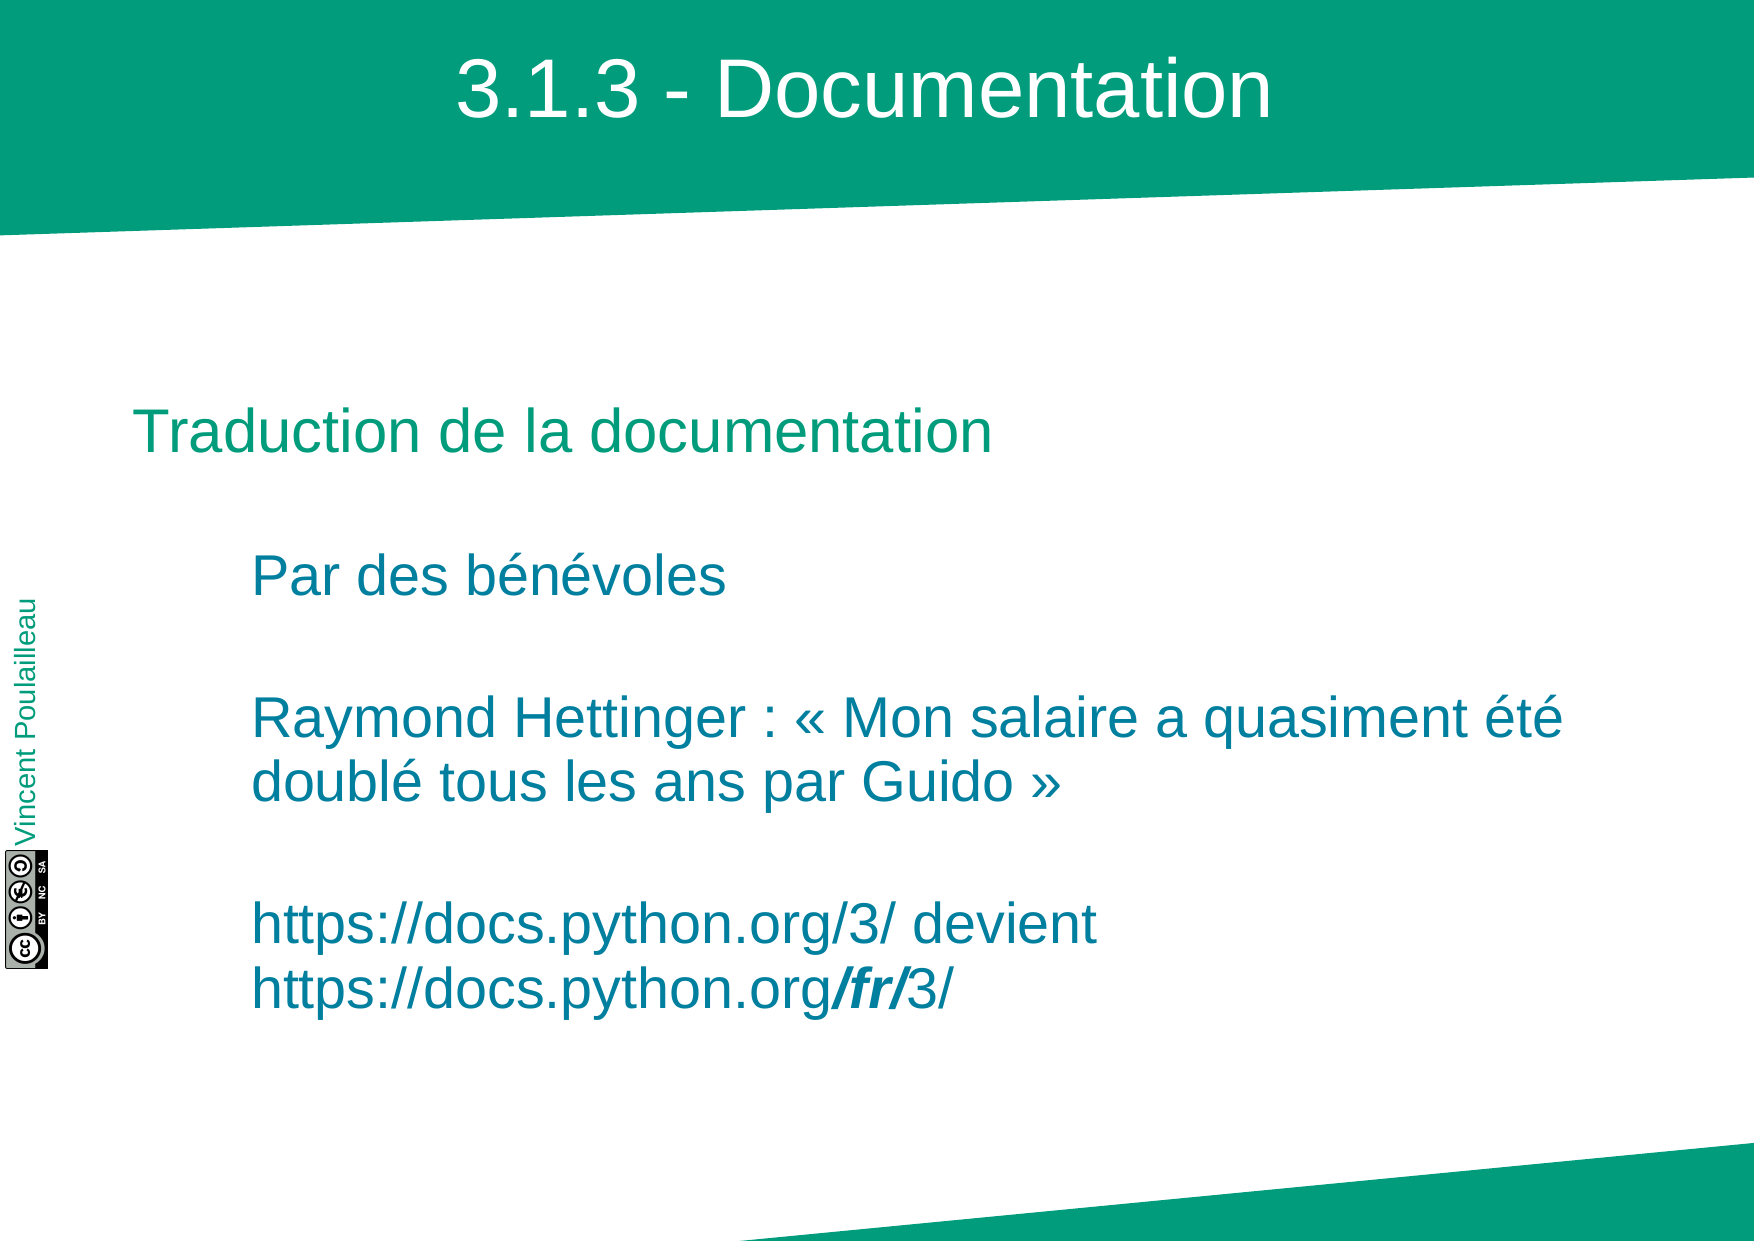

3.1.3 - Documentation
Traduction de la documentation
Par des bénévoles
Raymond Hettinger : « Mon salaire a quasiment été doublé tous les ans par Guido »
https://docs.python.org/3/ devient https://docs.python.org/fr/3/
© 2019 Vincent Poulailleau